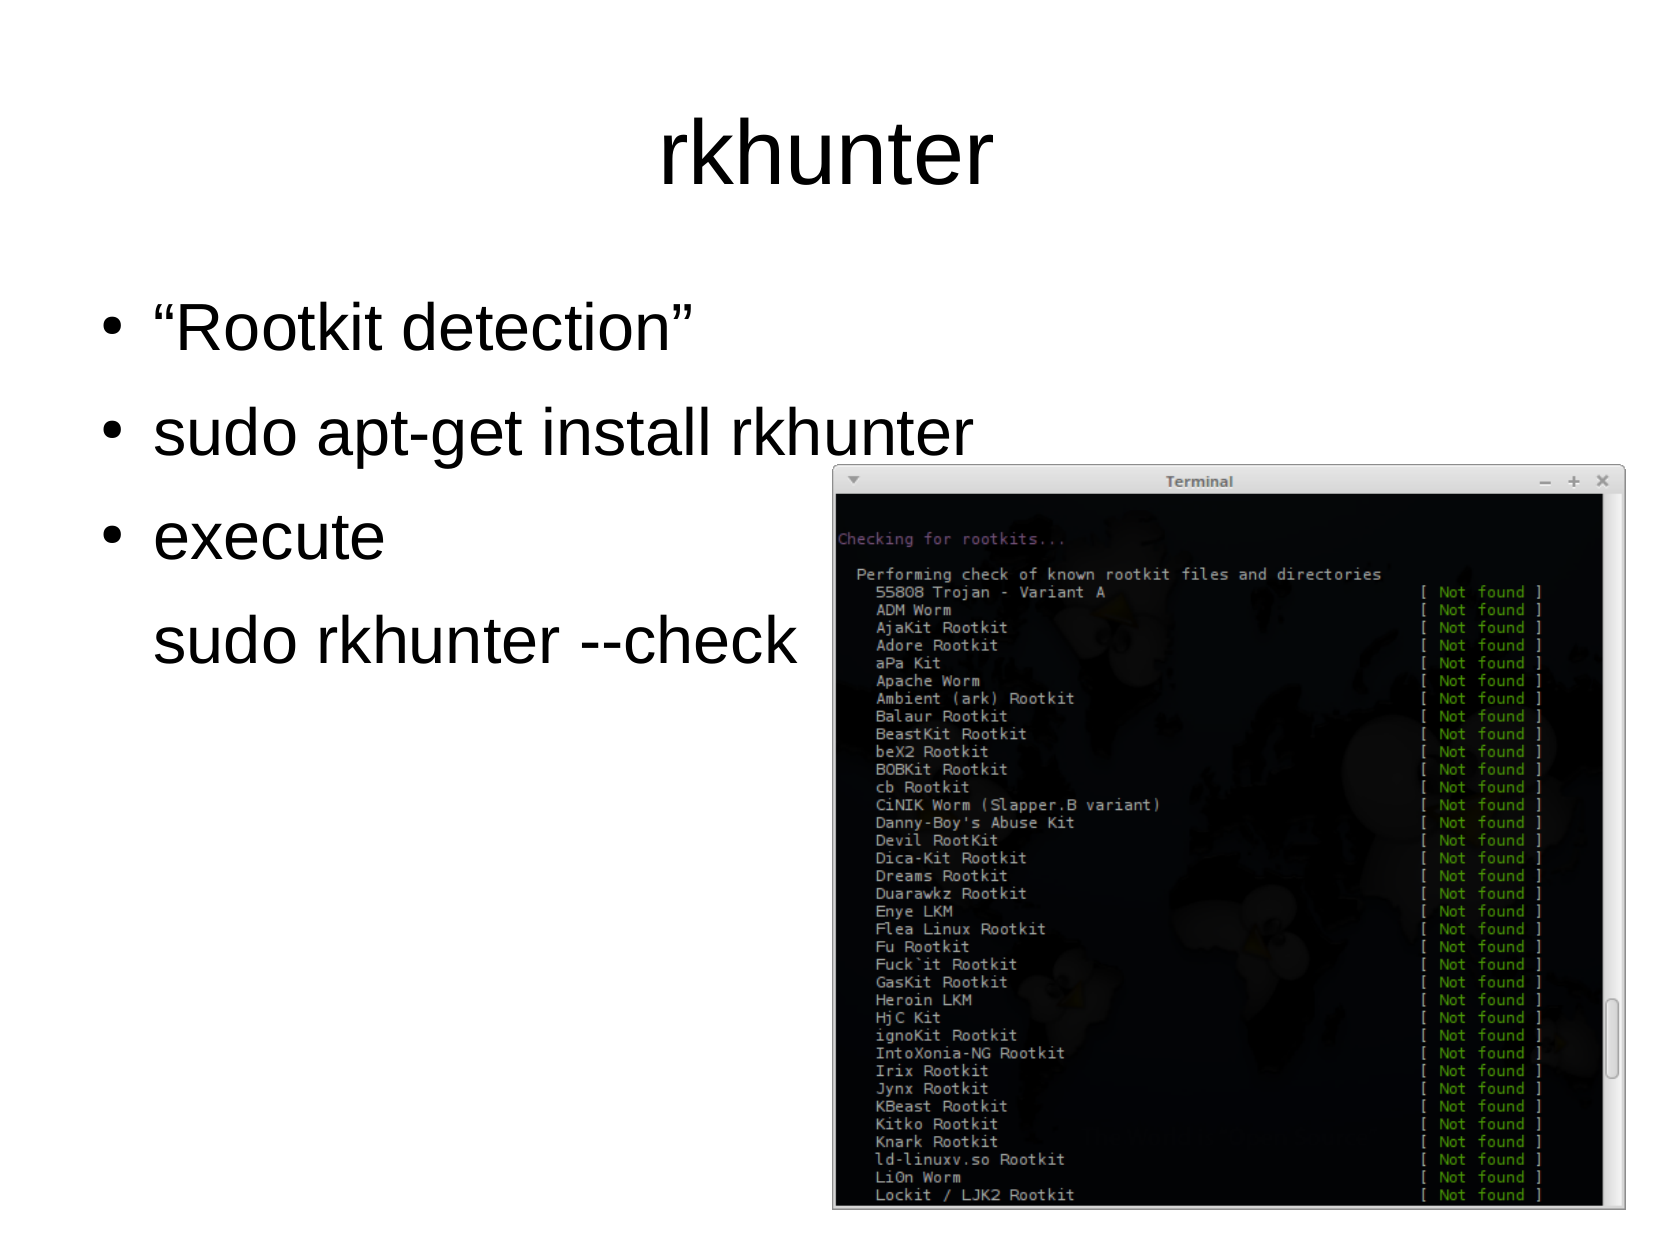

# rkhunter
“Rootkit detection”
sudo apt-get install rkhunter
execute
sudo rkhunter --check